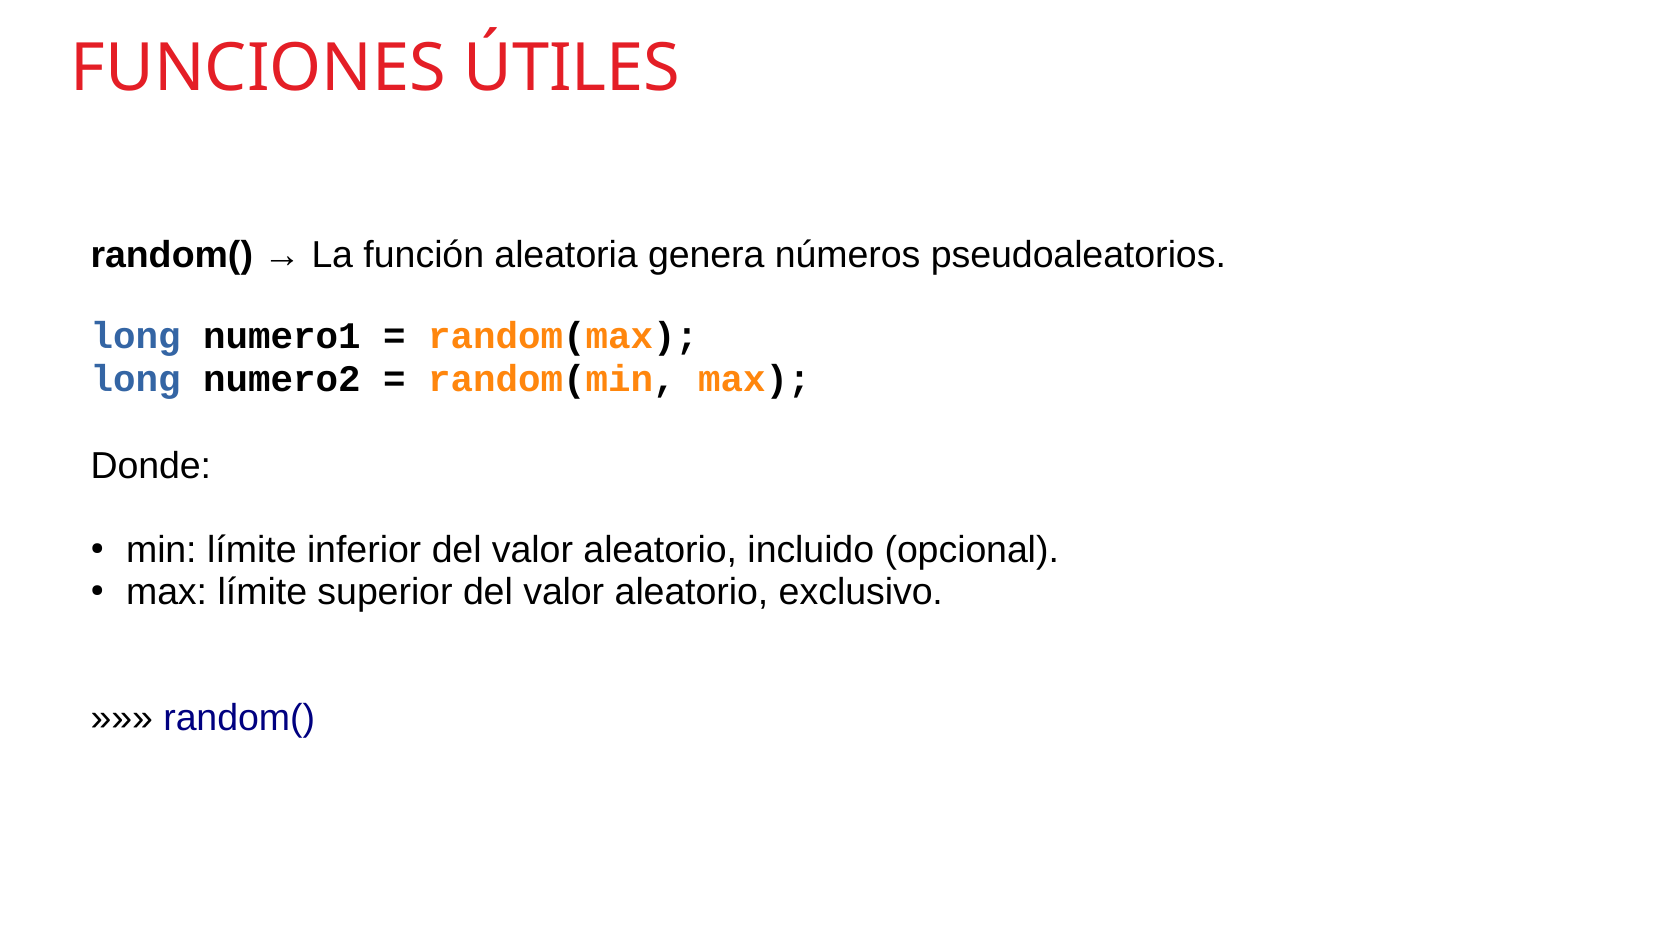

# FUNCIONES ÚTILES
random() → La función aleatoria genera números pseudoaleatorios.
long numero1 = random(max);
long numero2 = random(min, max);
Donde:
min: límite inferior del valor aleatorio, incluido (opcional).
max: límite superior del valor aleatorio, exclusivo.
»»» random()